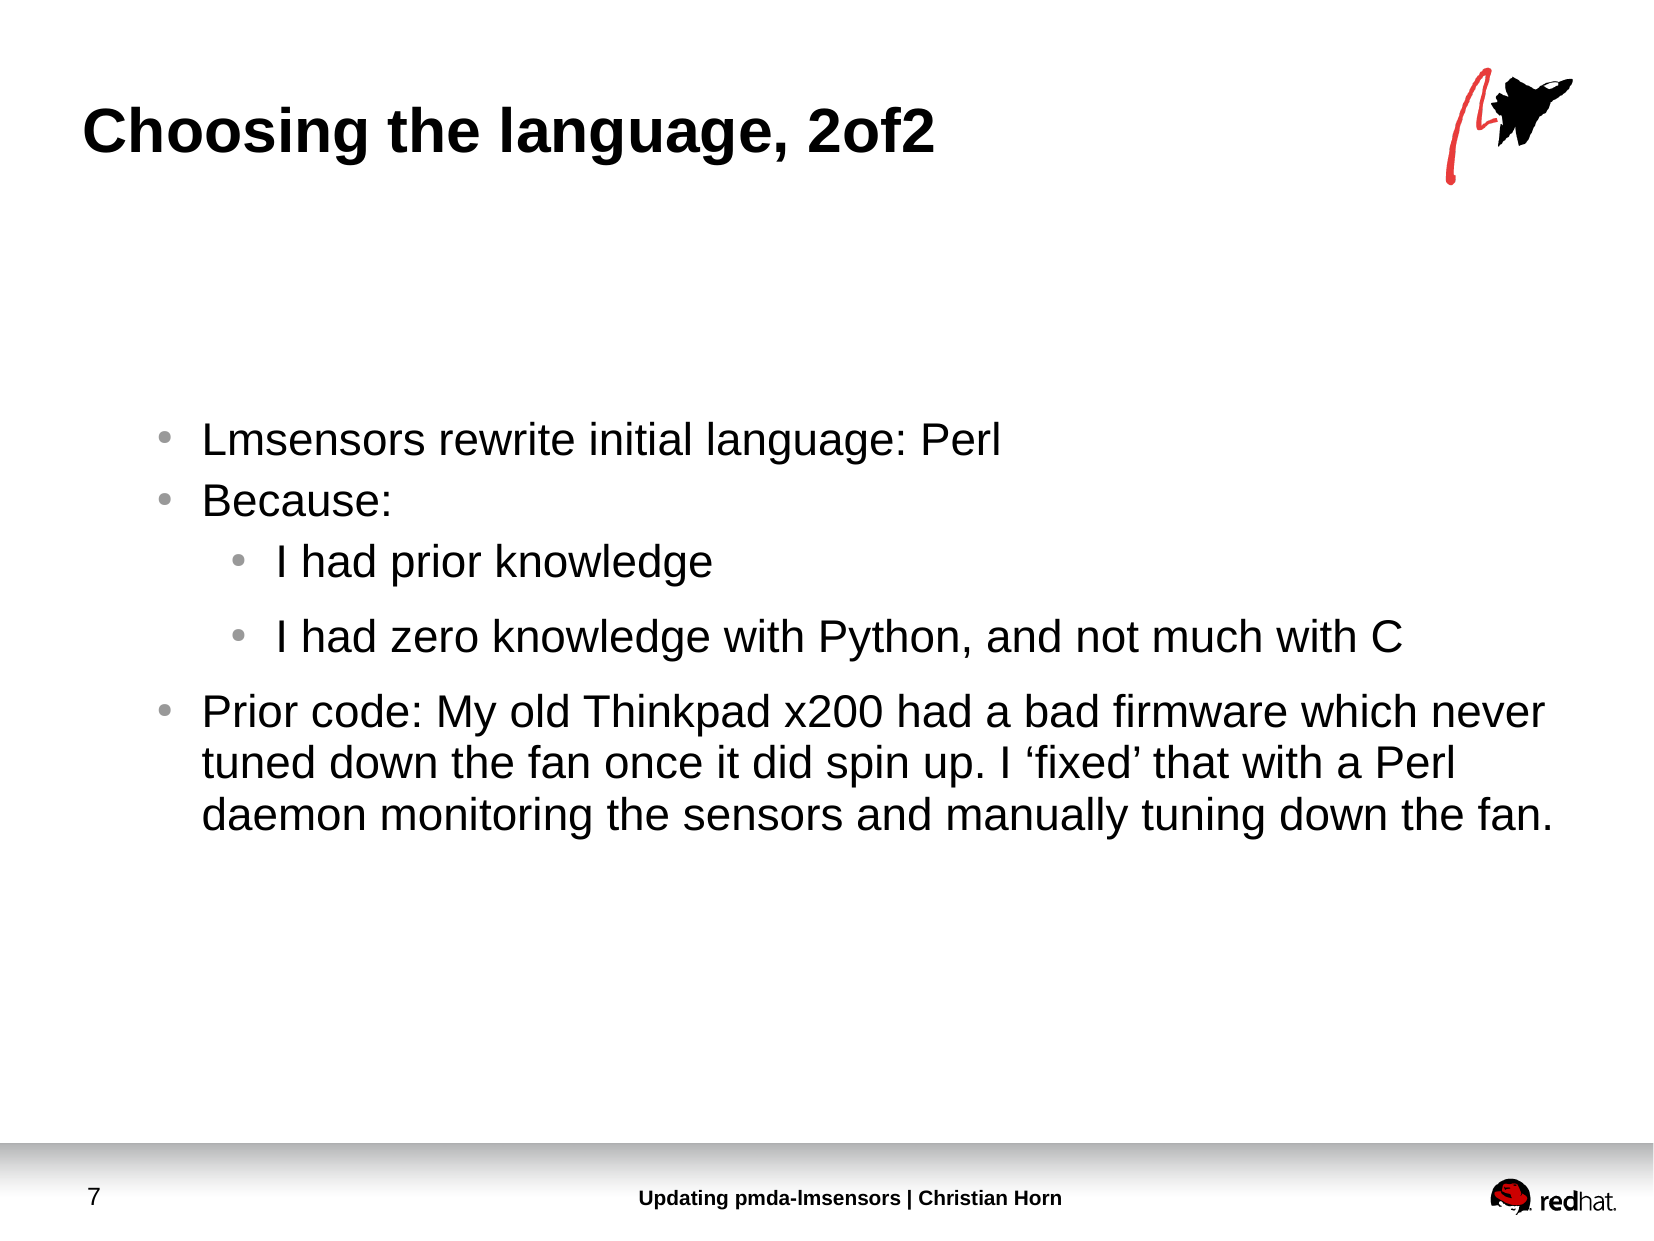

# Choosing the language, 2of2
Lmsensors rewrite initial language: Perl
Because:
I had prior knowledge
I had zero knowledge with Python, and not much with C
Prior code: My old Thinkpad x200 had a bad firmware which never tuned down the fan once it did spin up. I ‘fixed’ that with a Perl daemon monitoring the sensors and manually tuning down the fan.